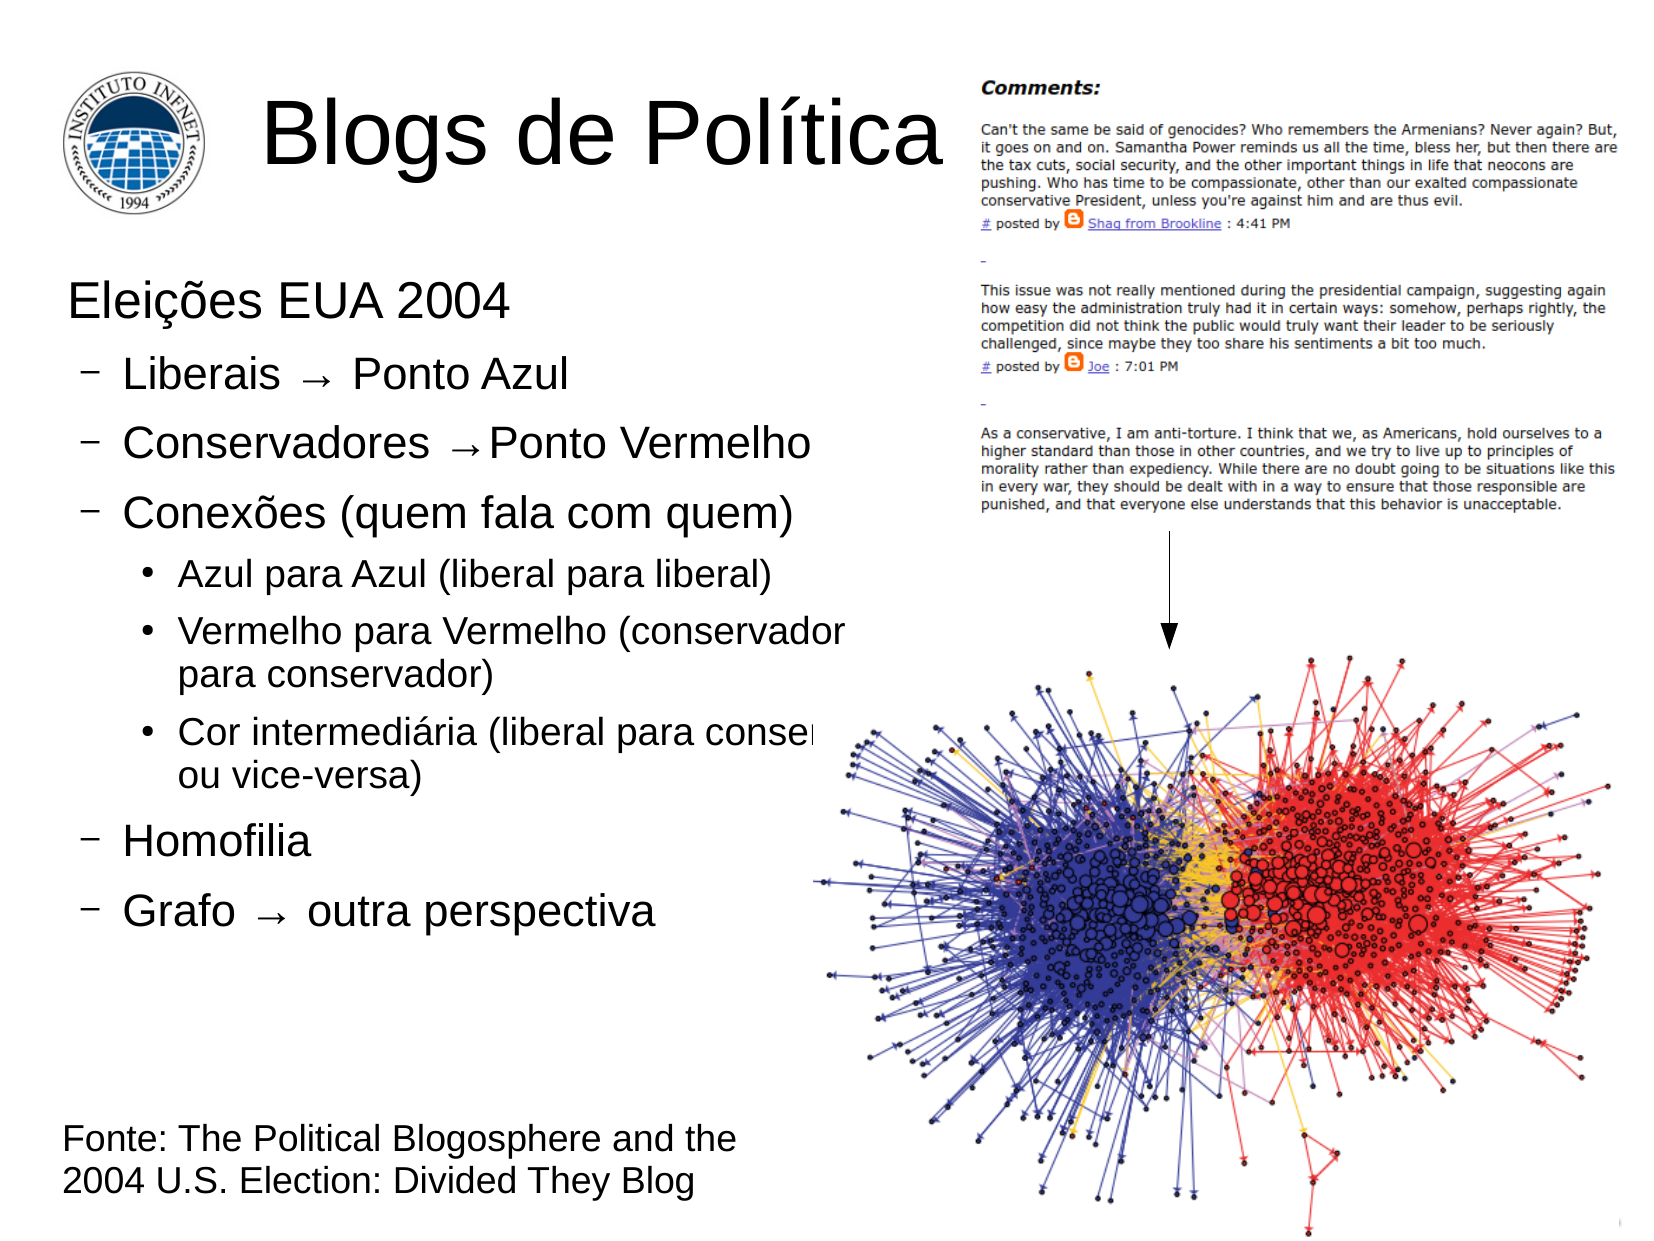

# Blogs de Política
Eleições EUA 2004
Liberais → Ponto Azul
Conservadores →Ponto Vermelho
Conexões (quem fala com quem)
Azul para Azul (liberal para liberal)
Vermelho para Vermelho (conservador para conservador)
Cor intermediária (liberal para conservador ou vice-versa)
Homofilia
Grafo → outra perspectiva
Fonte: The Political Blogosphere and the 2004 U.S. Election: Divided They Blog